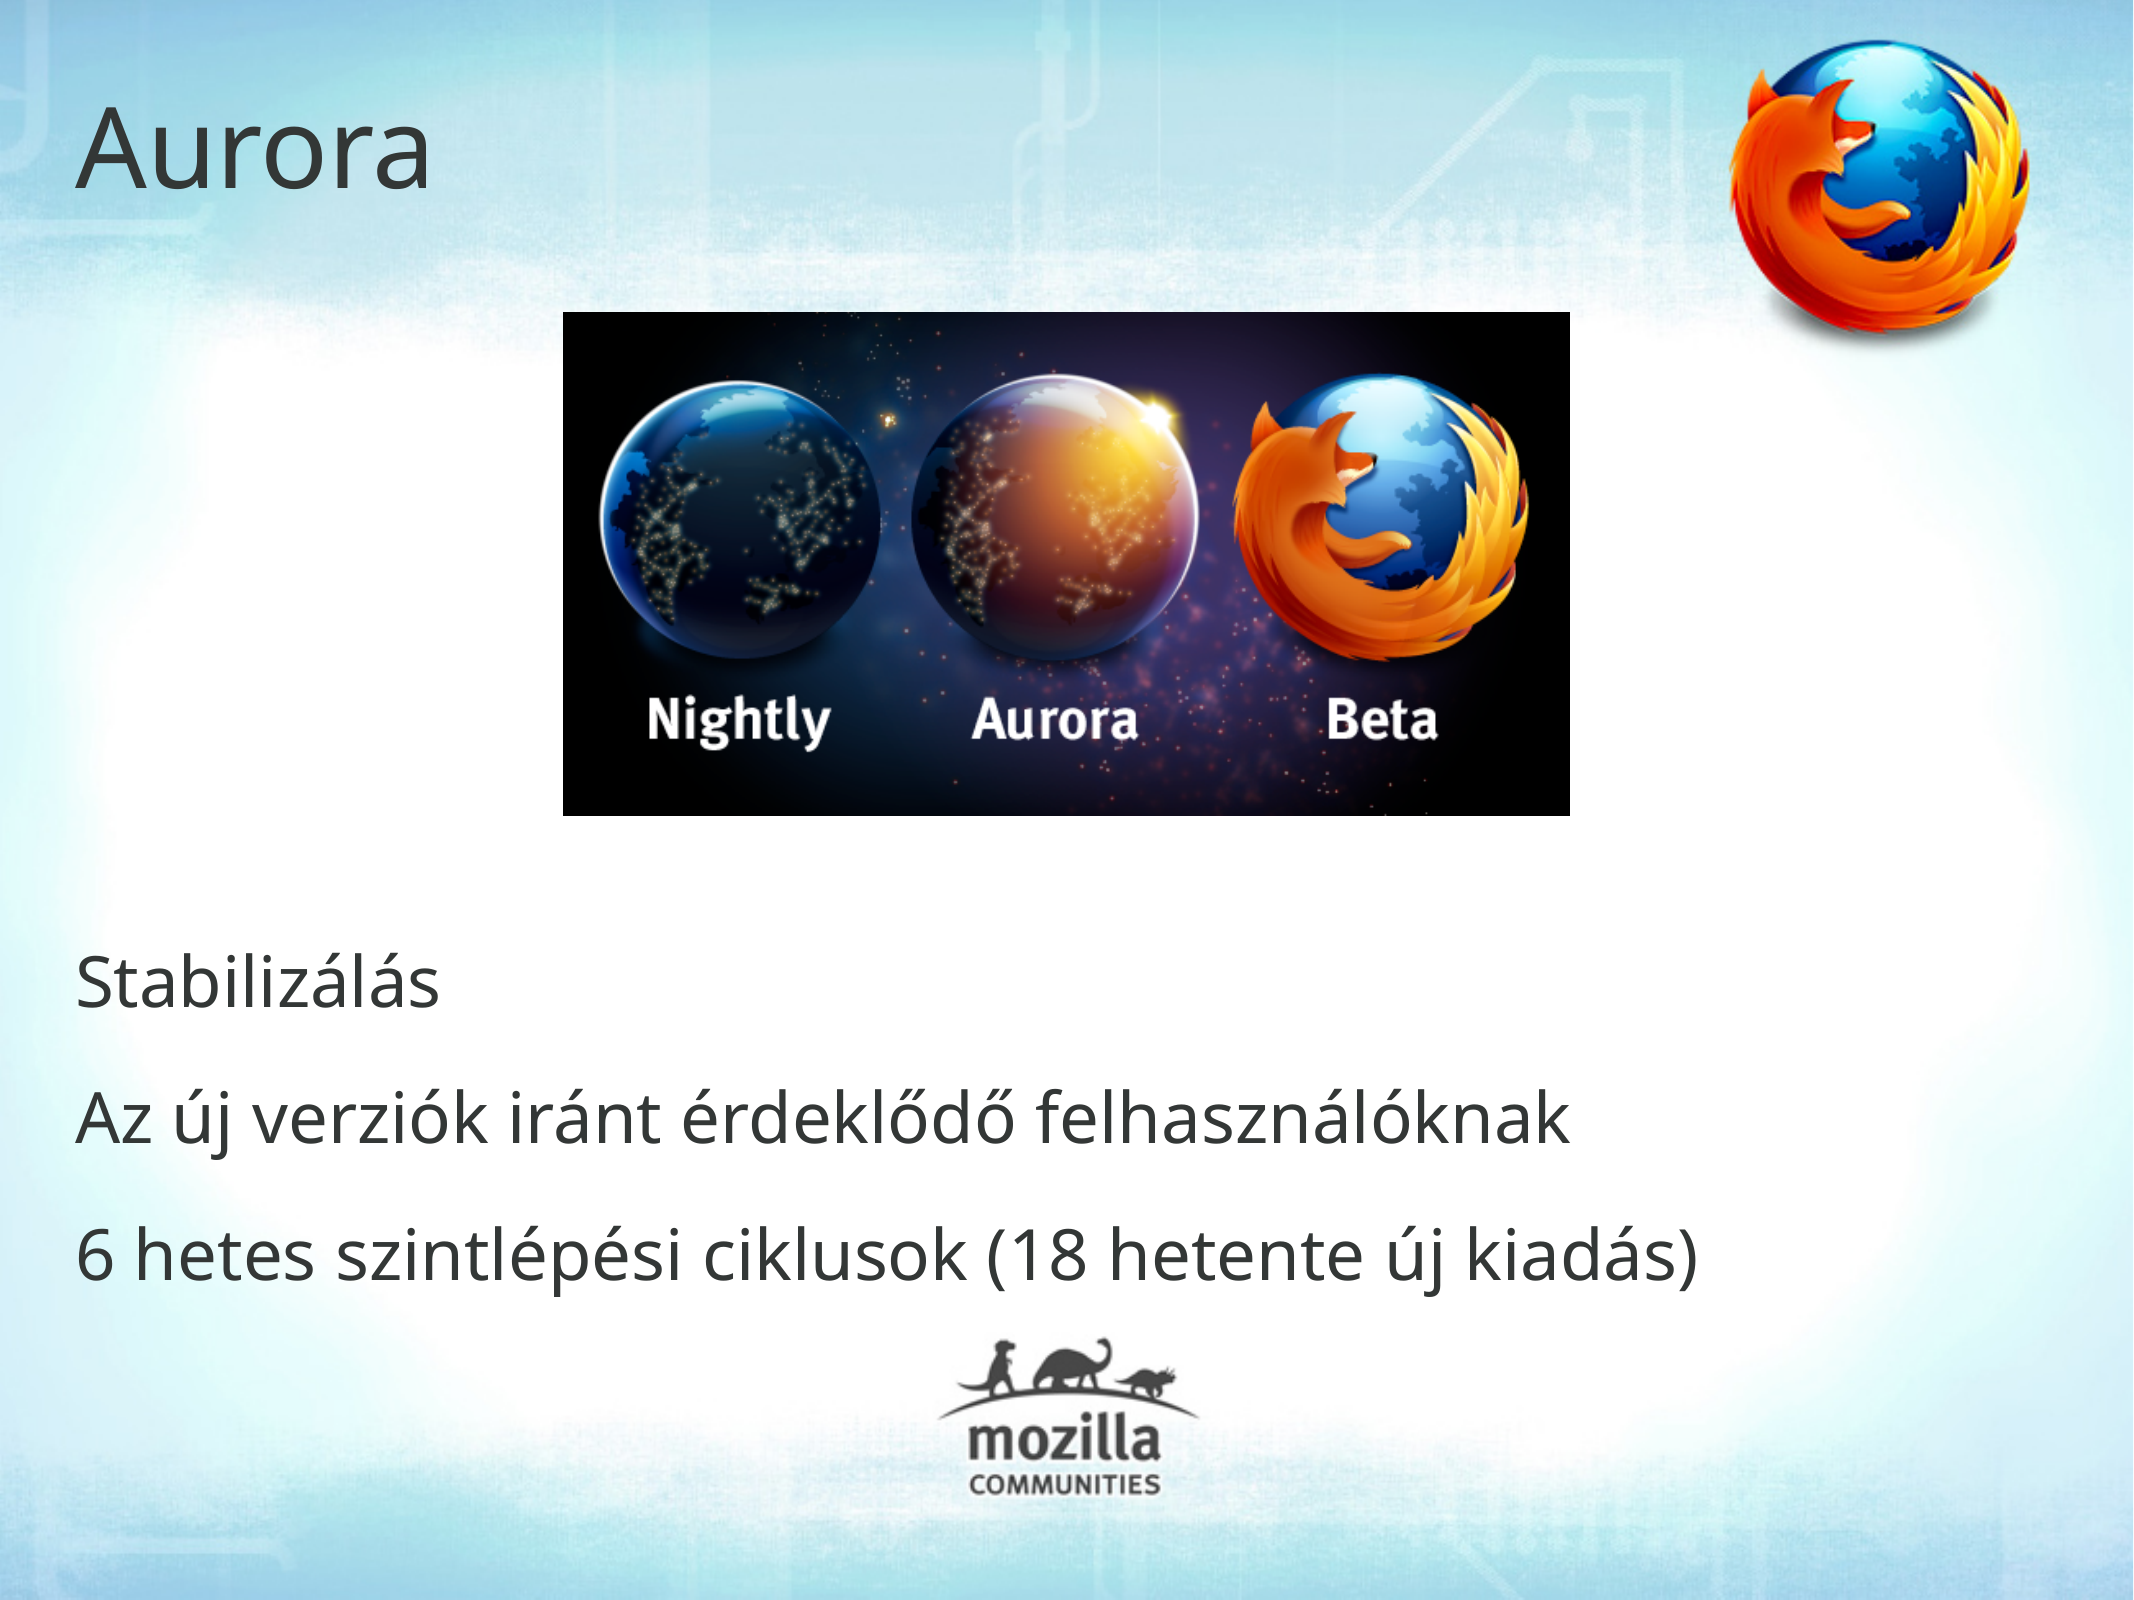

# Aurora
Stabilizálás
Az új verziók iránt érdeklődő felhasználóknak
6 hetes szintlépési ciklusok (18 hetente új kiadás)